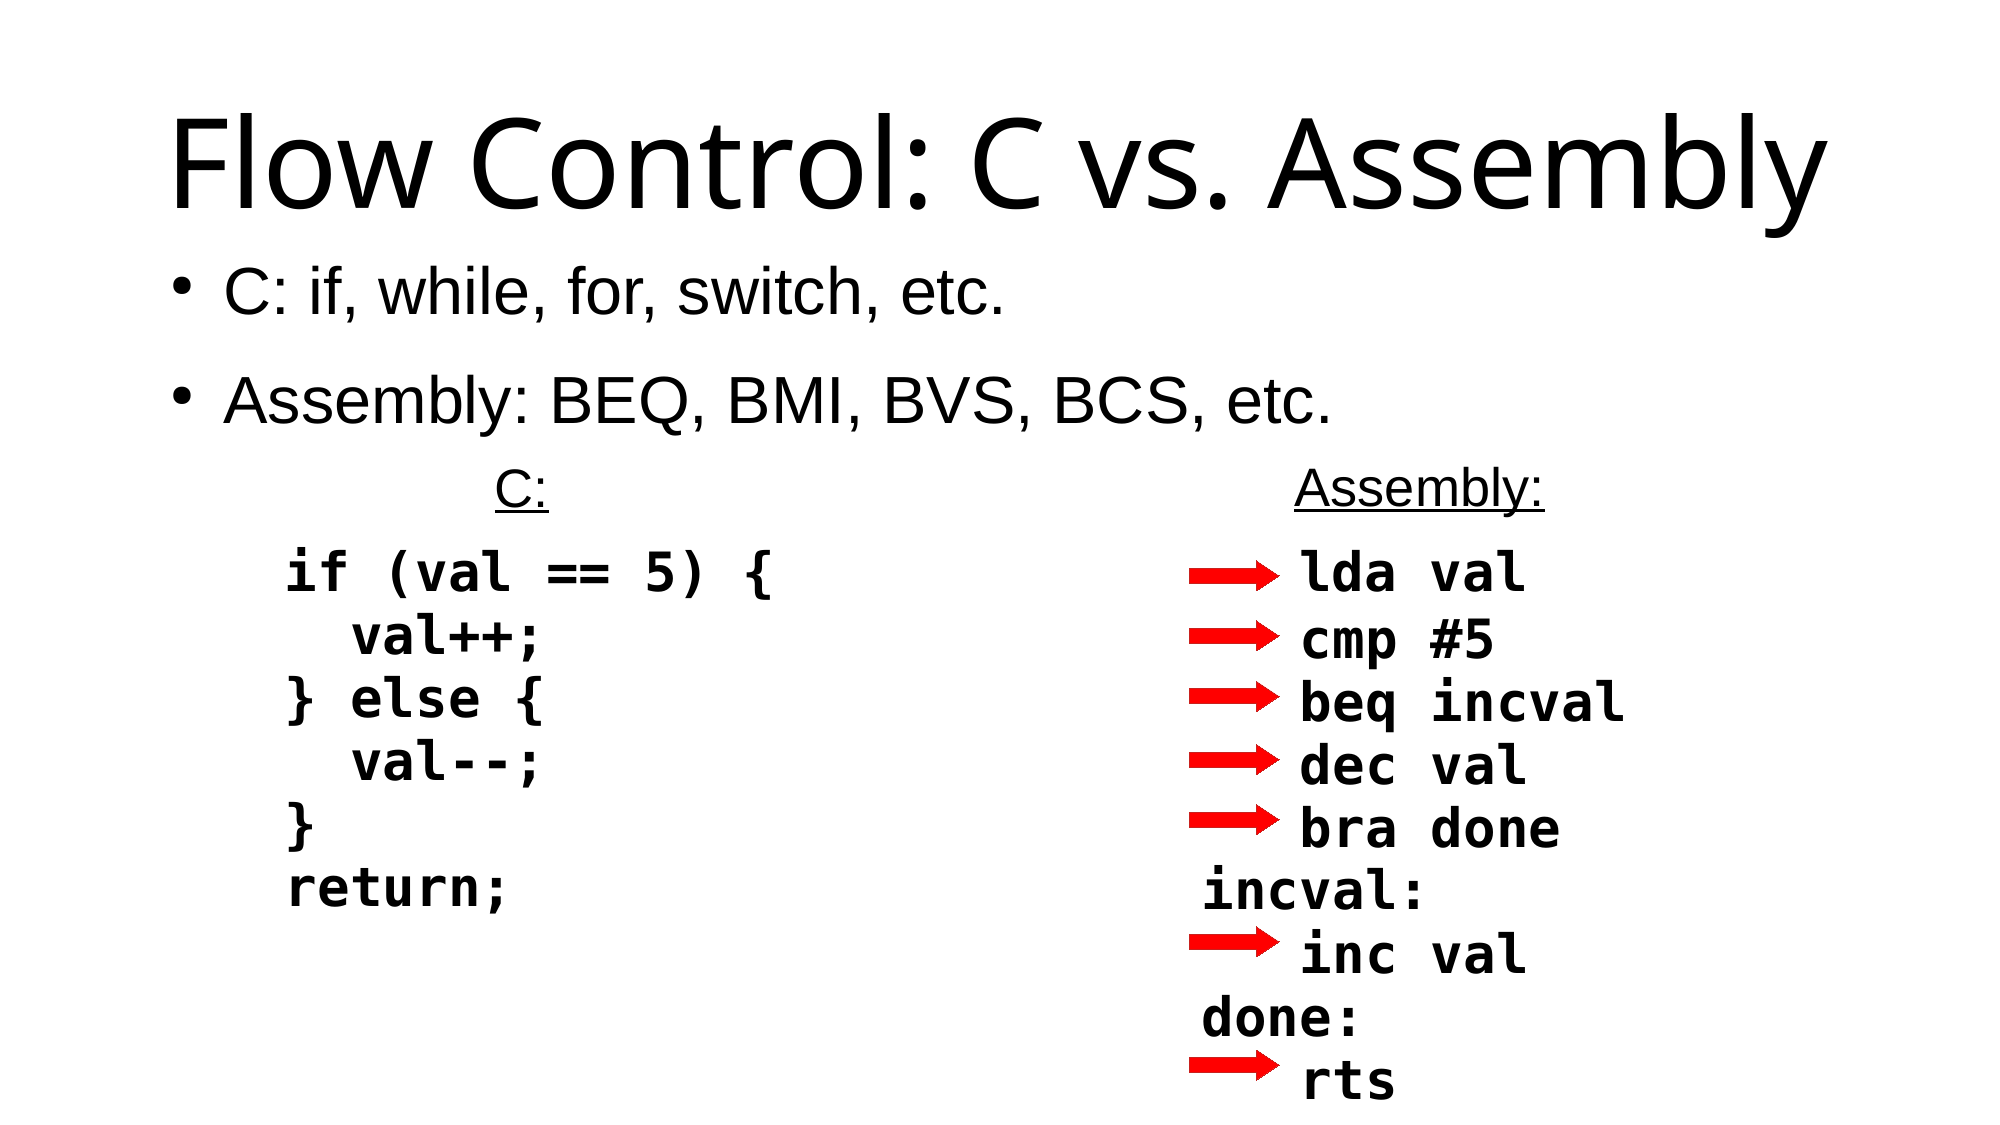

Flow Control: C vs. Assembly
# C: if, while, for, switch, etc.
Assembly: BEQ, BMI, BVS, BCS, etc.
Assembly:
C:
 lda val
 cmp #5
 beq incval
 dec val
 bra done
incval:
 inc val
done:
 rts
if (val == 5) {
 val++;
} else {
 val--;
}
return;